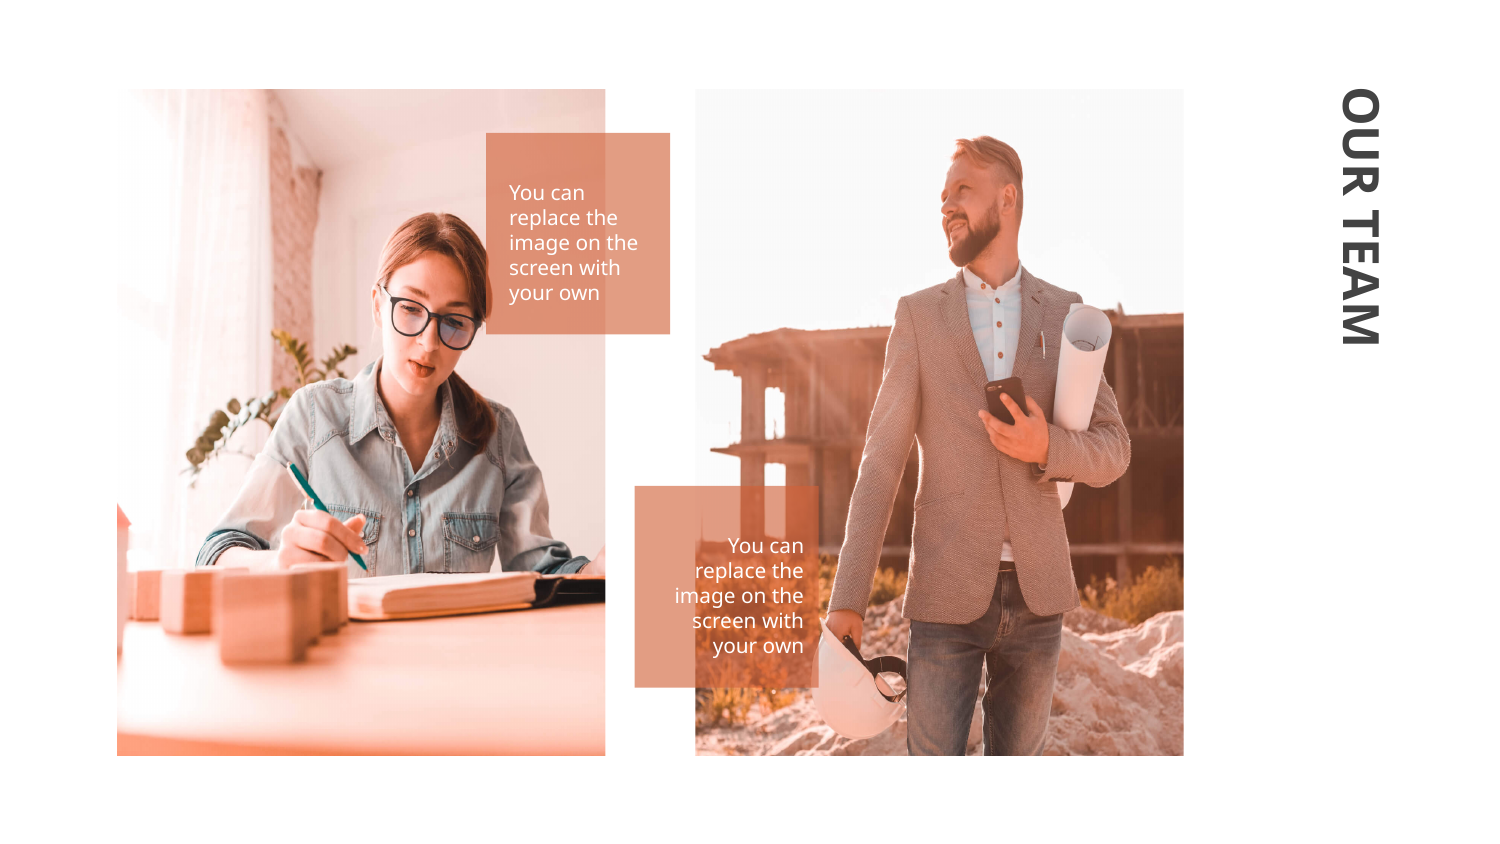

You can replace the image on the screen with your own
# OUR TEAM
You can replace the image on the screen with your own